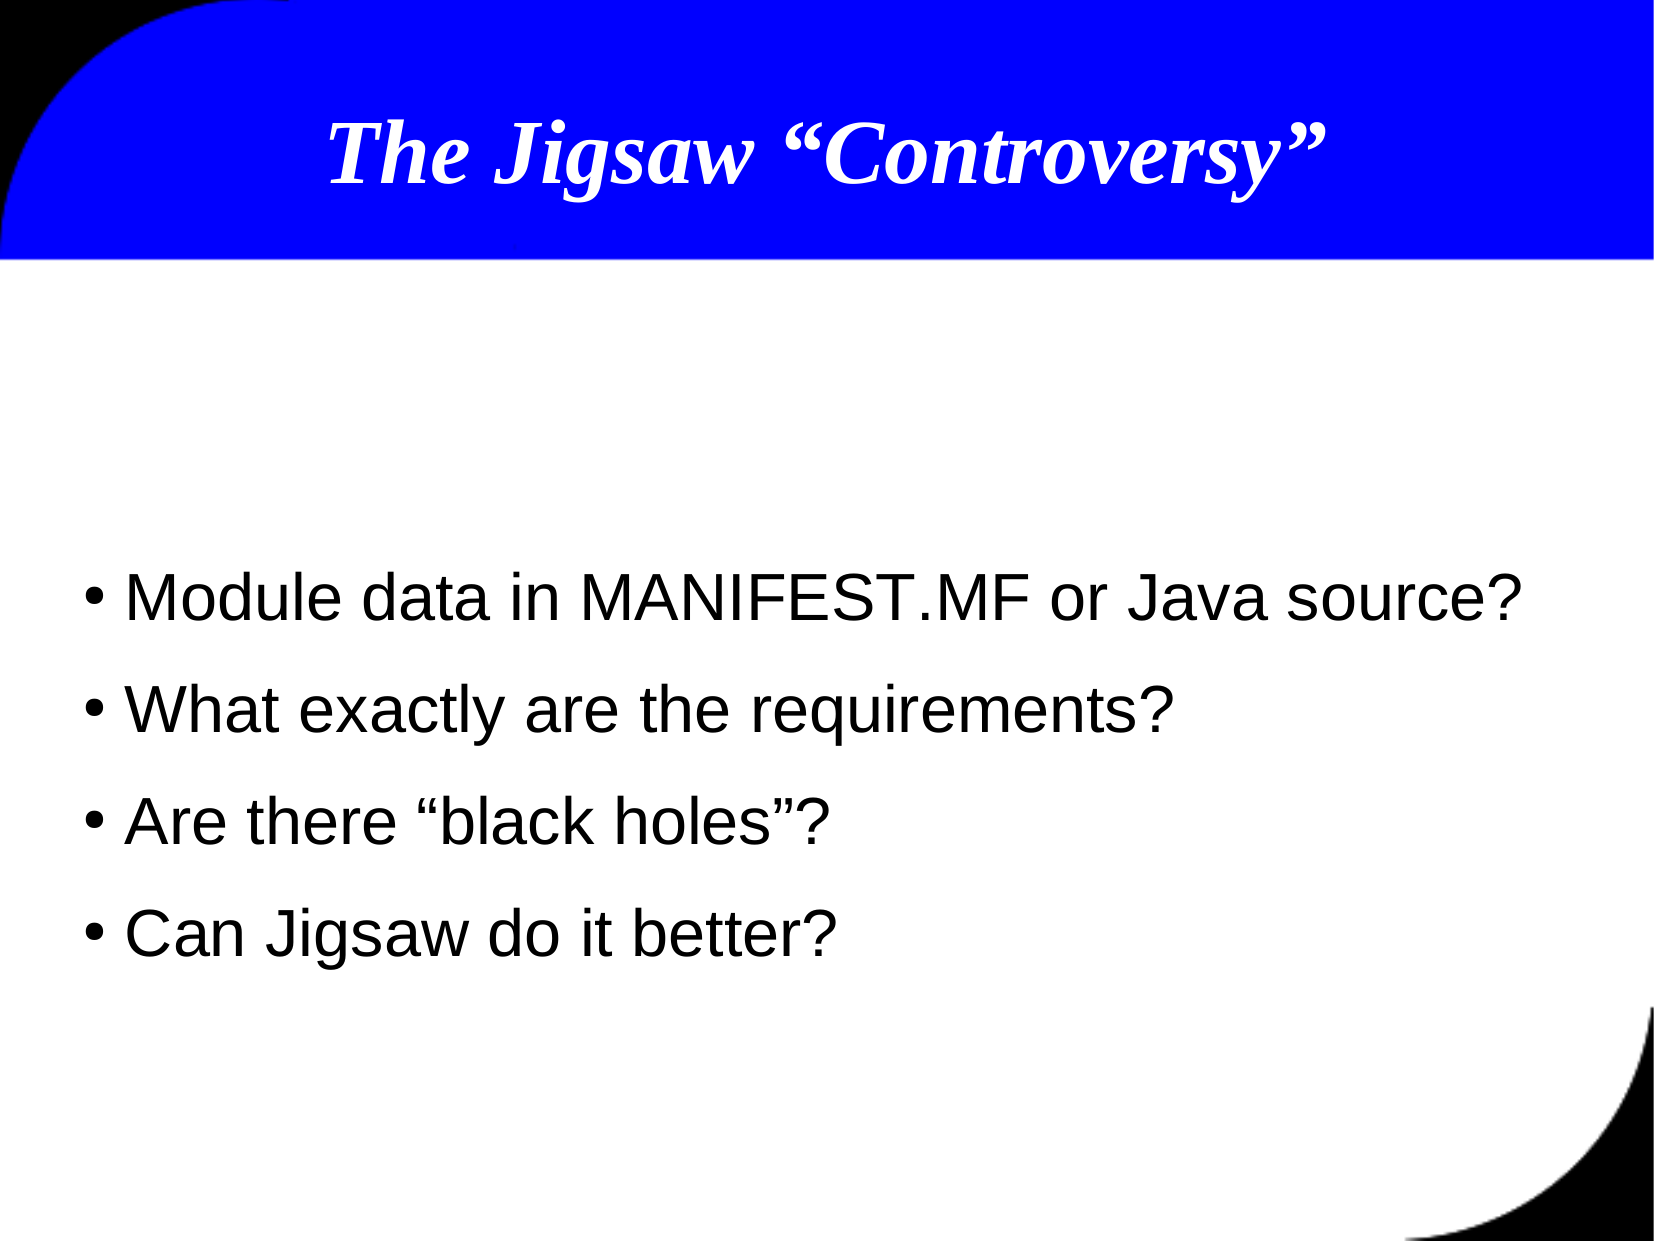

# The Jigsaw “Controversy”
 Module data in MANIFEST.MF or Java source?
 What exactly are the requirements?
 Are there “black holes”?
 Can Jigsaw do it better?